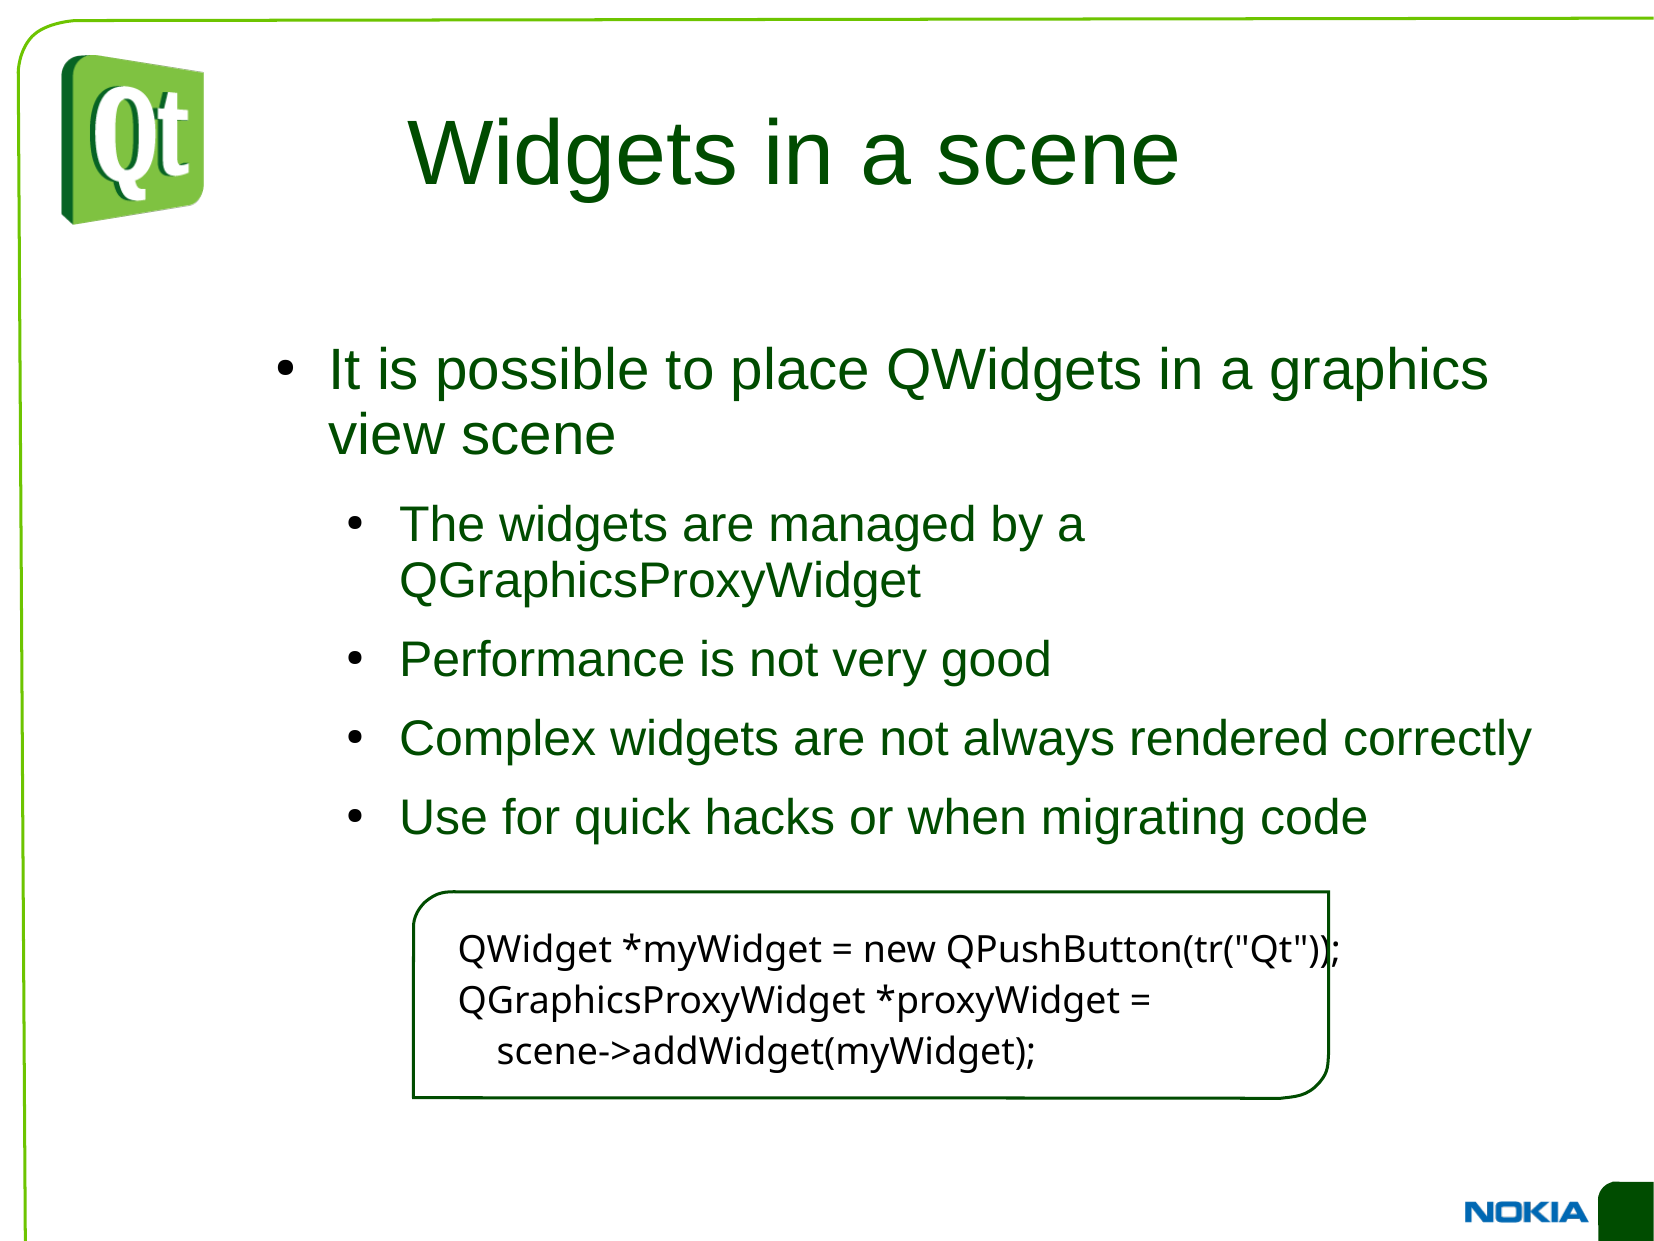

# Widgets in a scene
It is possible to place QWidgets in a graphics view scene
The widgets are managed by a QGraphicsProxyWidget
Performance is not very good
Complex widgets are not always rendered correctly
Use for quick hacks or when migrating code
QWidget *myWidget = new QPushButton(tr("Qt"));
QGraphicsProxyWidget *proxyWidget =
 scene->addWidget(myWidget);